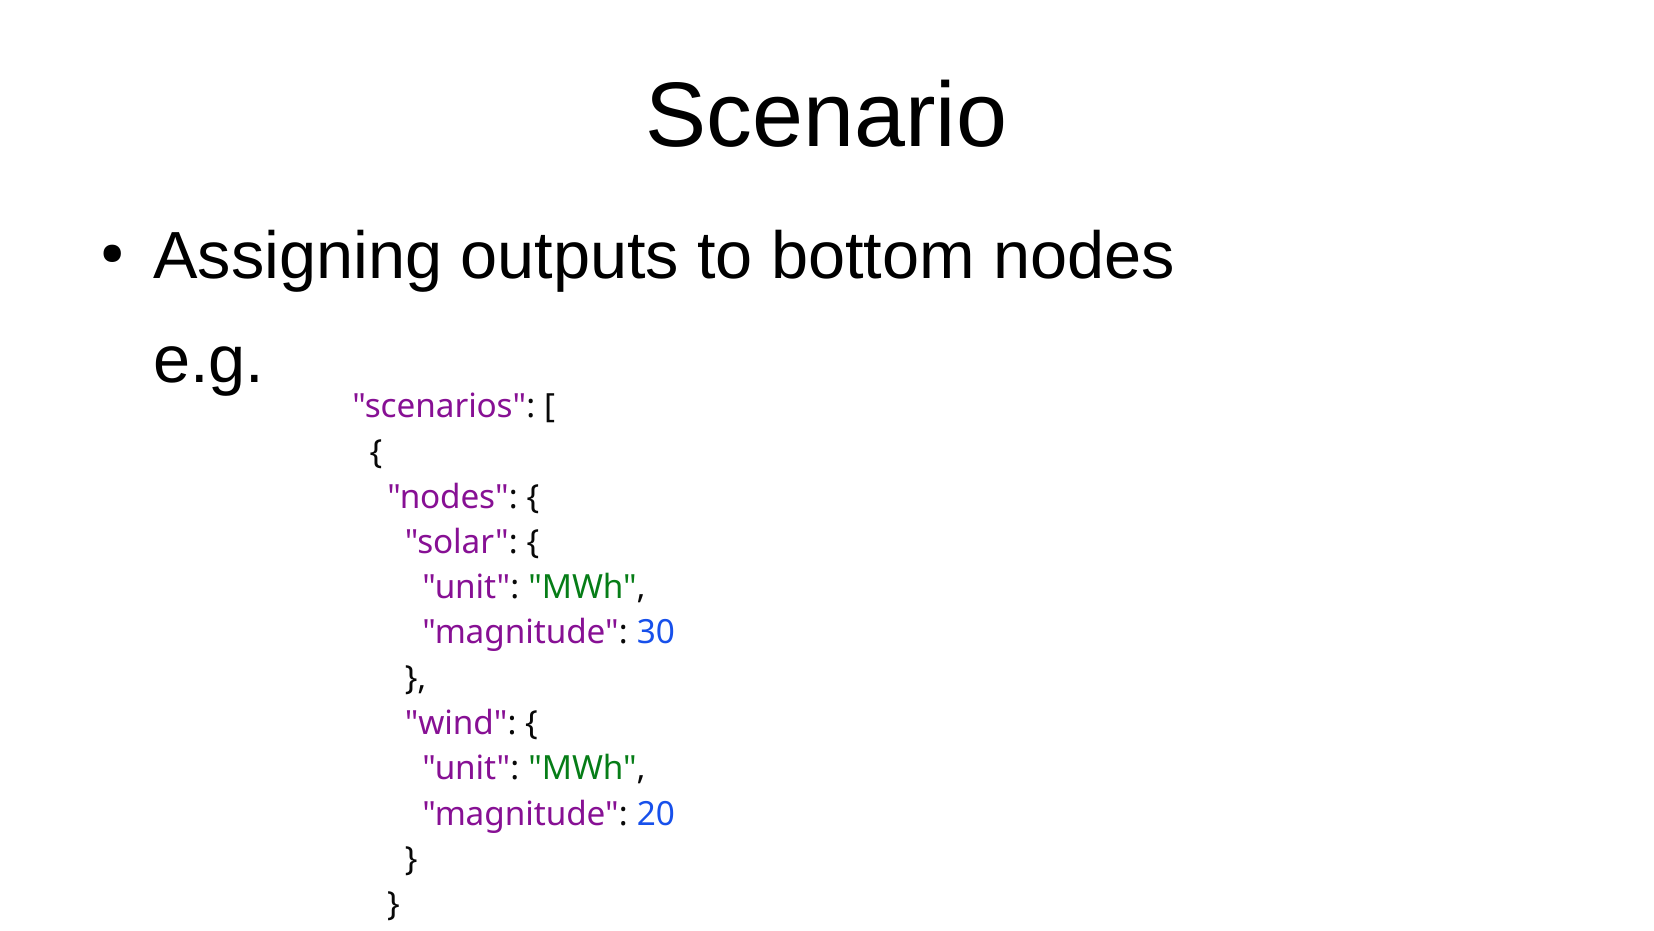

# Scenario
Assigning outputs to bottom nodes
e.g.
"scenarios": [
 {
 "nodes": {
 "solar": {
 "unit": "MWh",
 "magnitude": 30
 },
 "wind": {
 "unit": "MWh",
 "magnitude": 20
 }
 }
 }]